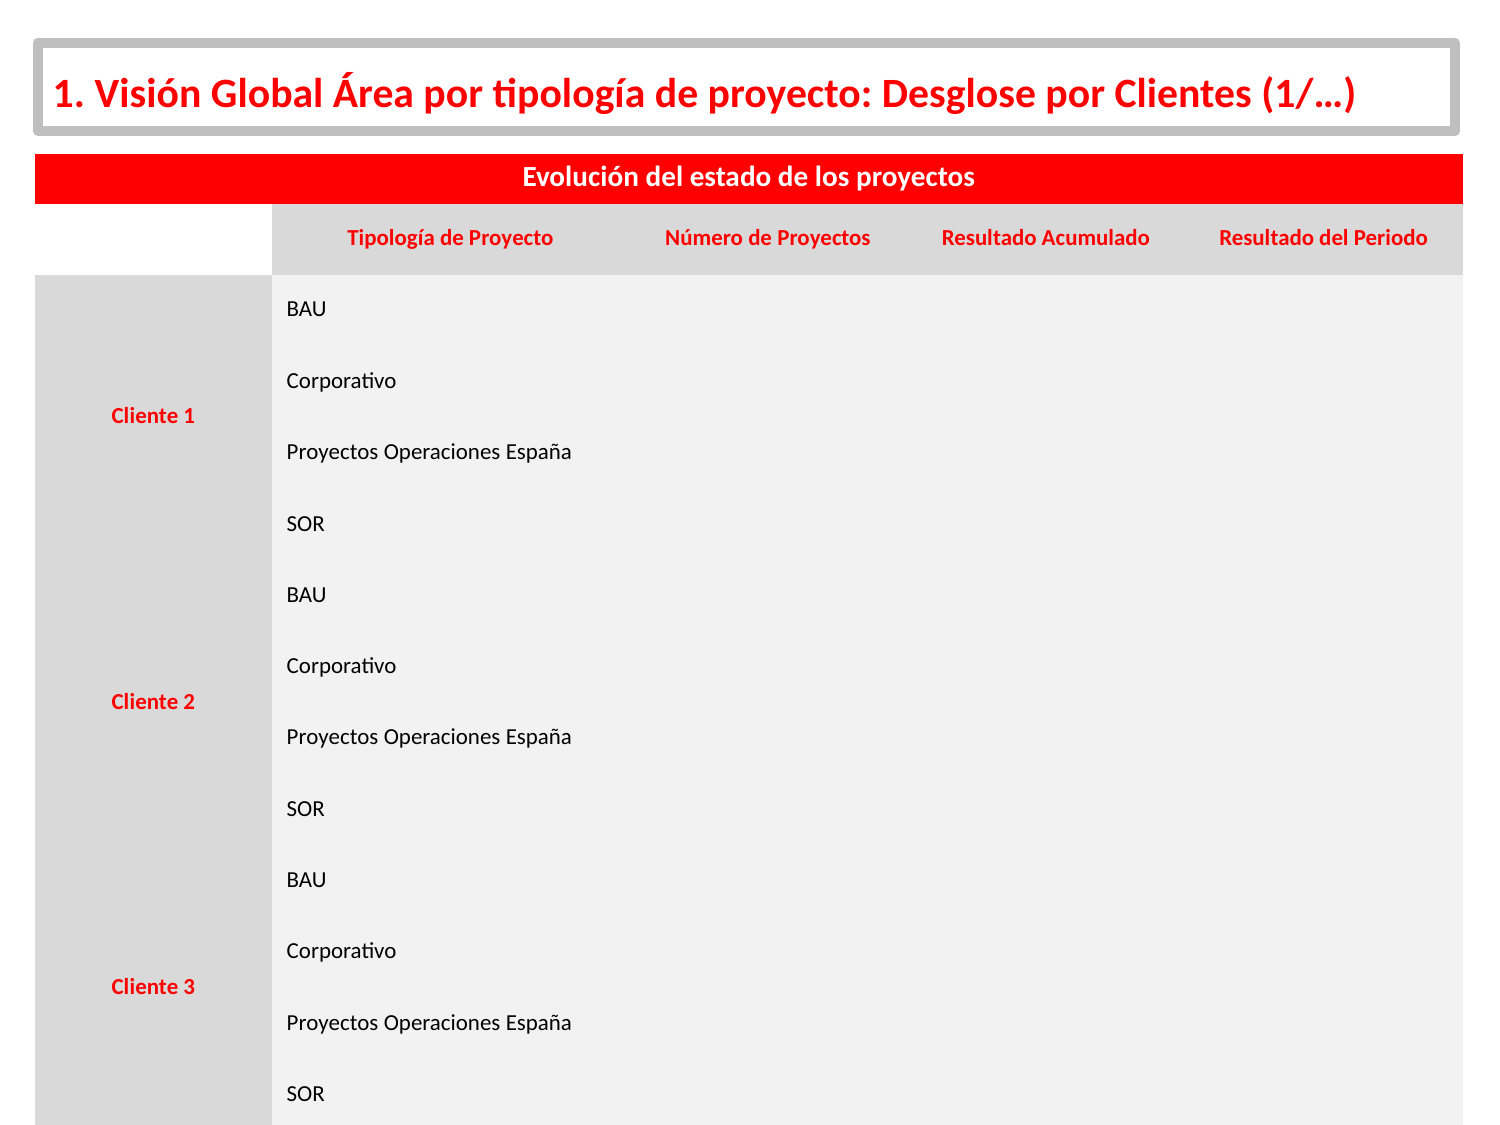

1. Visión Global Área por tipología de proyecto: Desglose por Clientes (1/…)
| Evolución del estado de los proyectos | | | | |
| --- | --- | --- | --- | --- |
| | Tipología de Proyecto | Número de Proyectos | Resultado Acumulado | Resultado del Periodo |
| Cliente 1 | BAU | | | |
| | Corporativo | | | |
| | Proyectos Operaciones España | | | |
| | SOR | | | |
| Cliente 2 | BAU | | | |
| | Corporativo | | | |
| | Proyectos Operaciones España | | | |
| | SOR | | | |
| Cliente 3 | BAU | | | |
| | Corporativo | | | |
| | Proyectos Operaciones España | | | |
| | SOR | | | |
| Cliente 4 | BAU | | | |
| | Corporativo | | | |
| | Proyectos Operaciones España | | | |
| | SOR | | | |